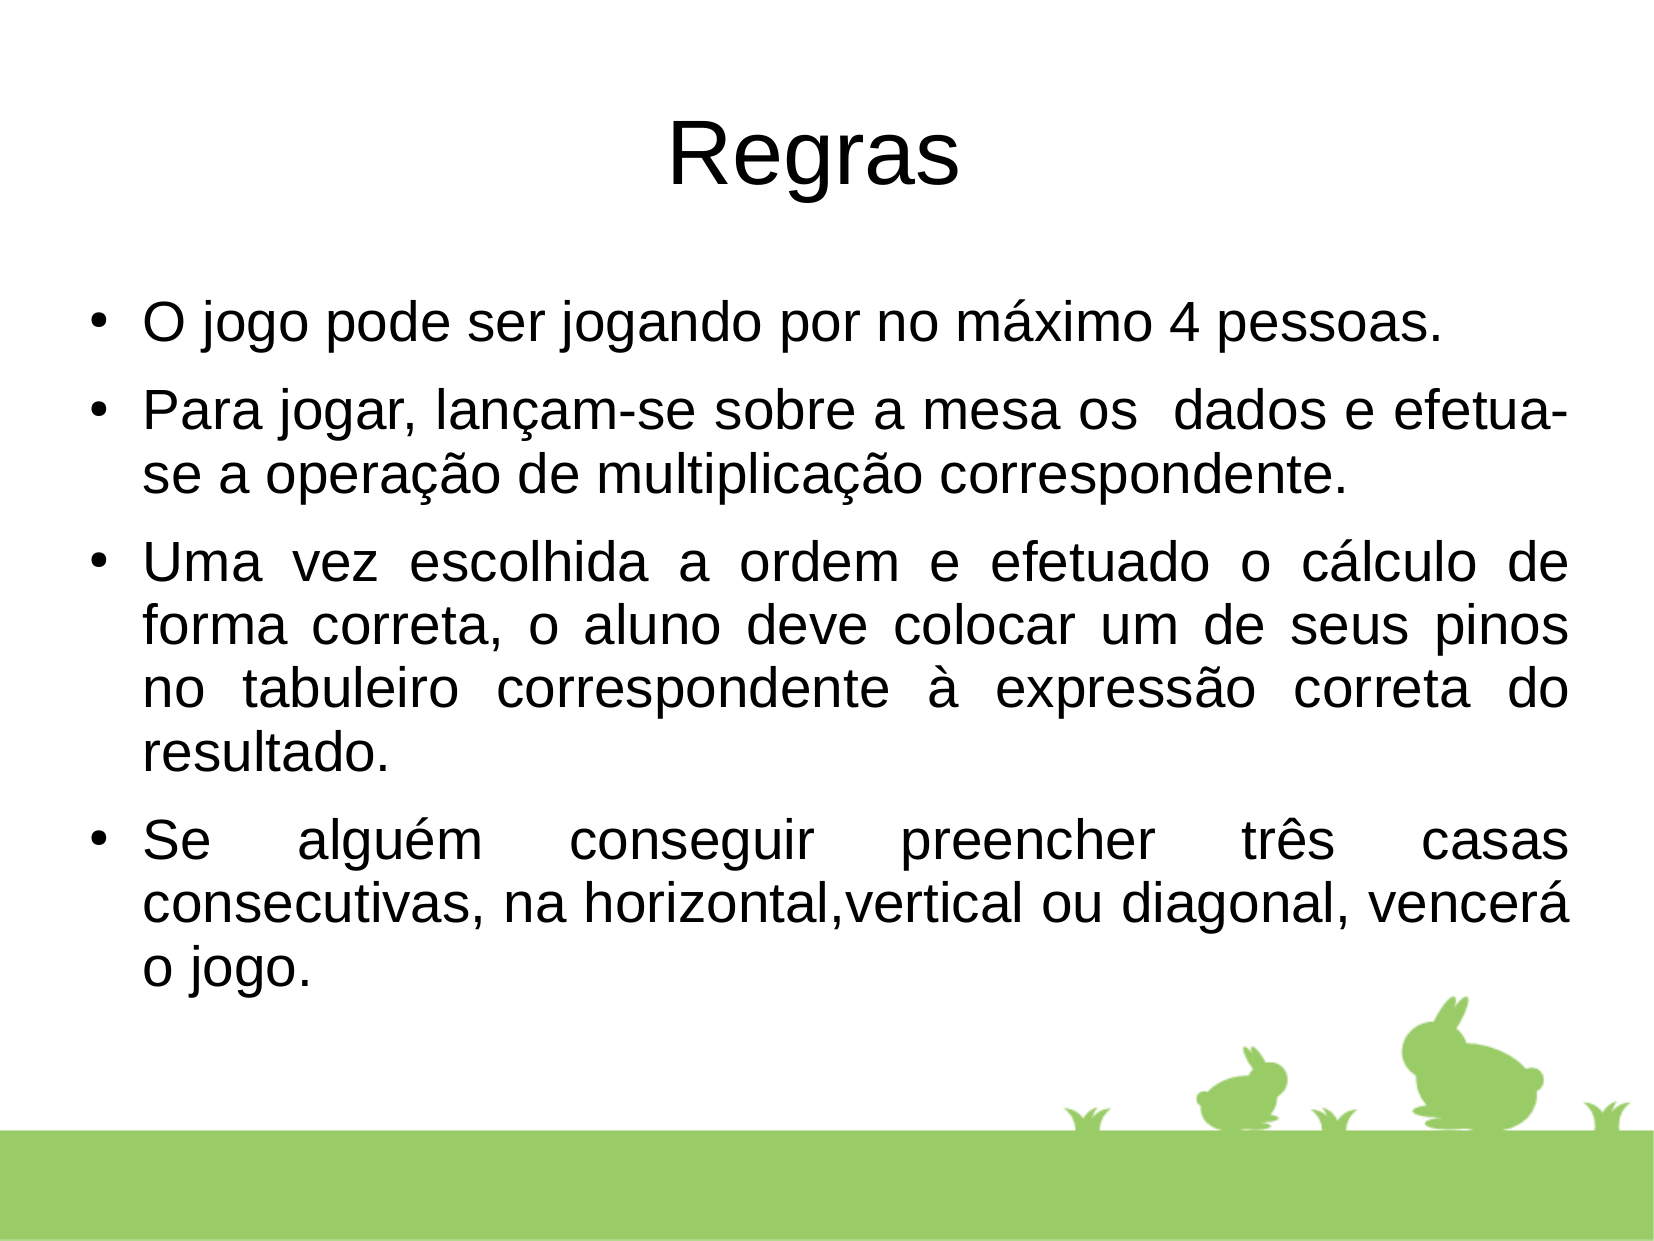

# Regras
O jogo pode ser jogando por no máximo 4 pessoas.
Para jogar, lançam-se sobre a mesa os dados e efetua-se a operação de multiplicação correspondente.
Uma vez escolhida a ordem e efetuado o cálculo de forma correta, o aluno deve colocar um de seus pinos no tabuleiro correspondente à expressão correta do resultado.
Se alguém conseguir preencher três casas consecutivas, na horizontal,vertical ou diagonal, vencerá o jogo.